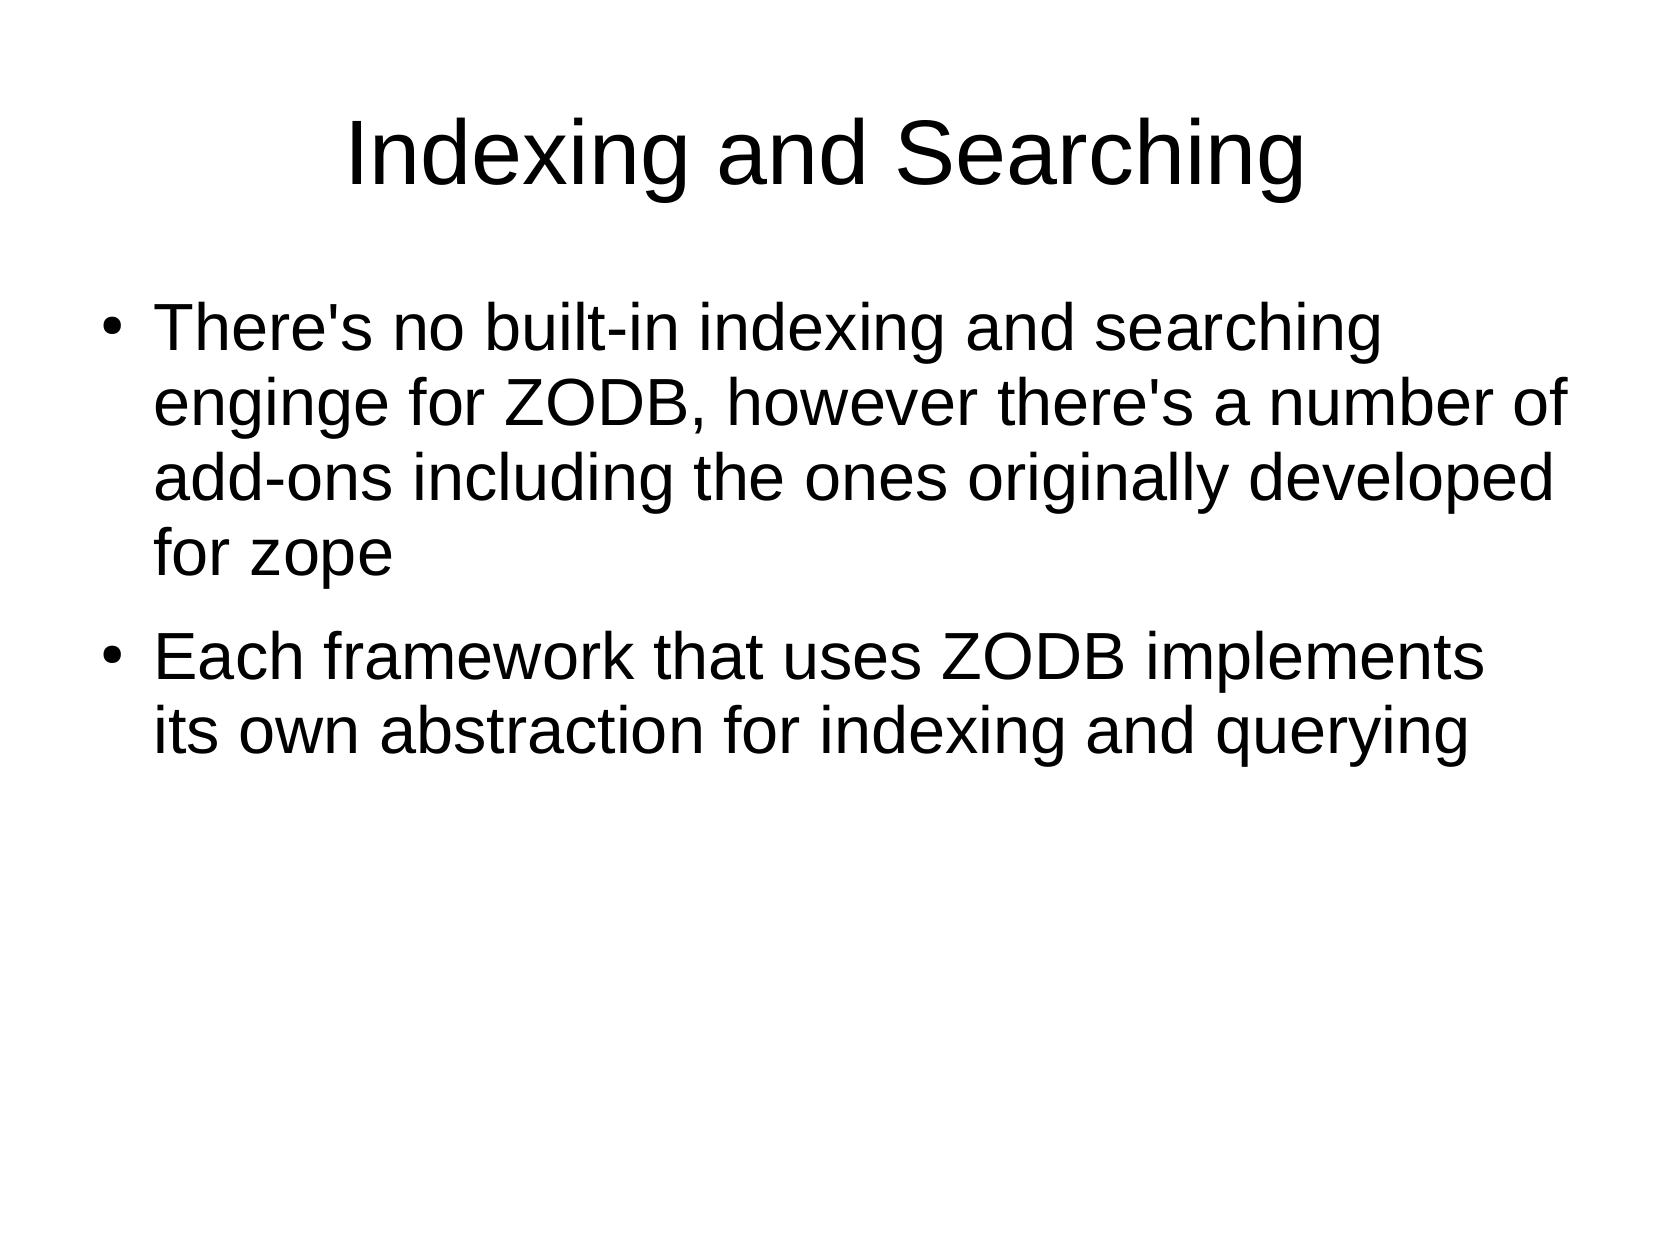

# Indexing and Searching
There's no built-in indexing and searching enginge for ZODB, however there's a number of add-ons including the ones originally developed for zope
Each framework that uses ZODB implements its own abstraction for indexing and querying